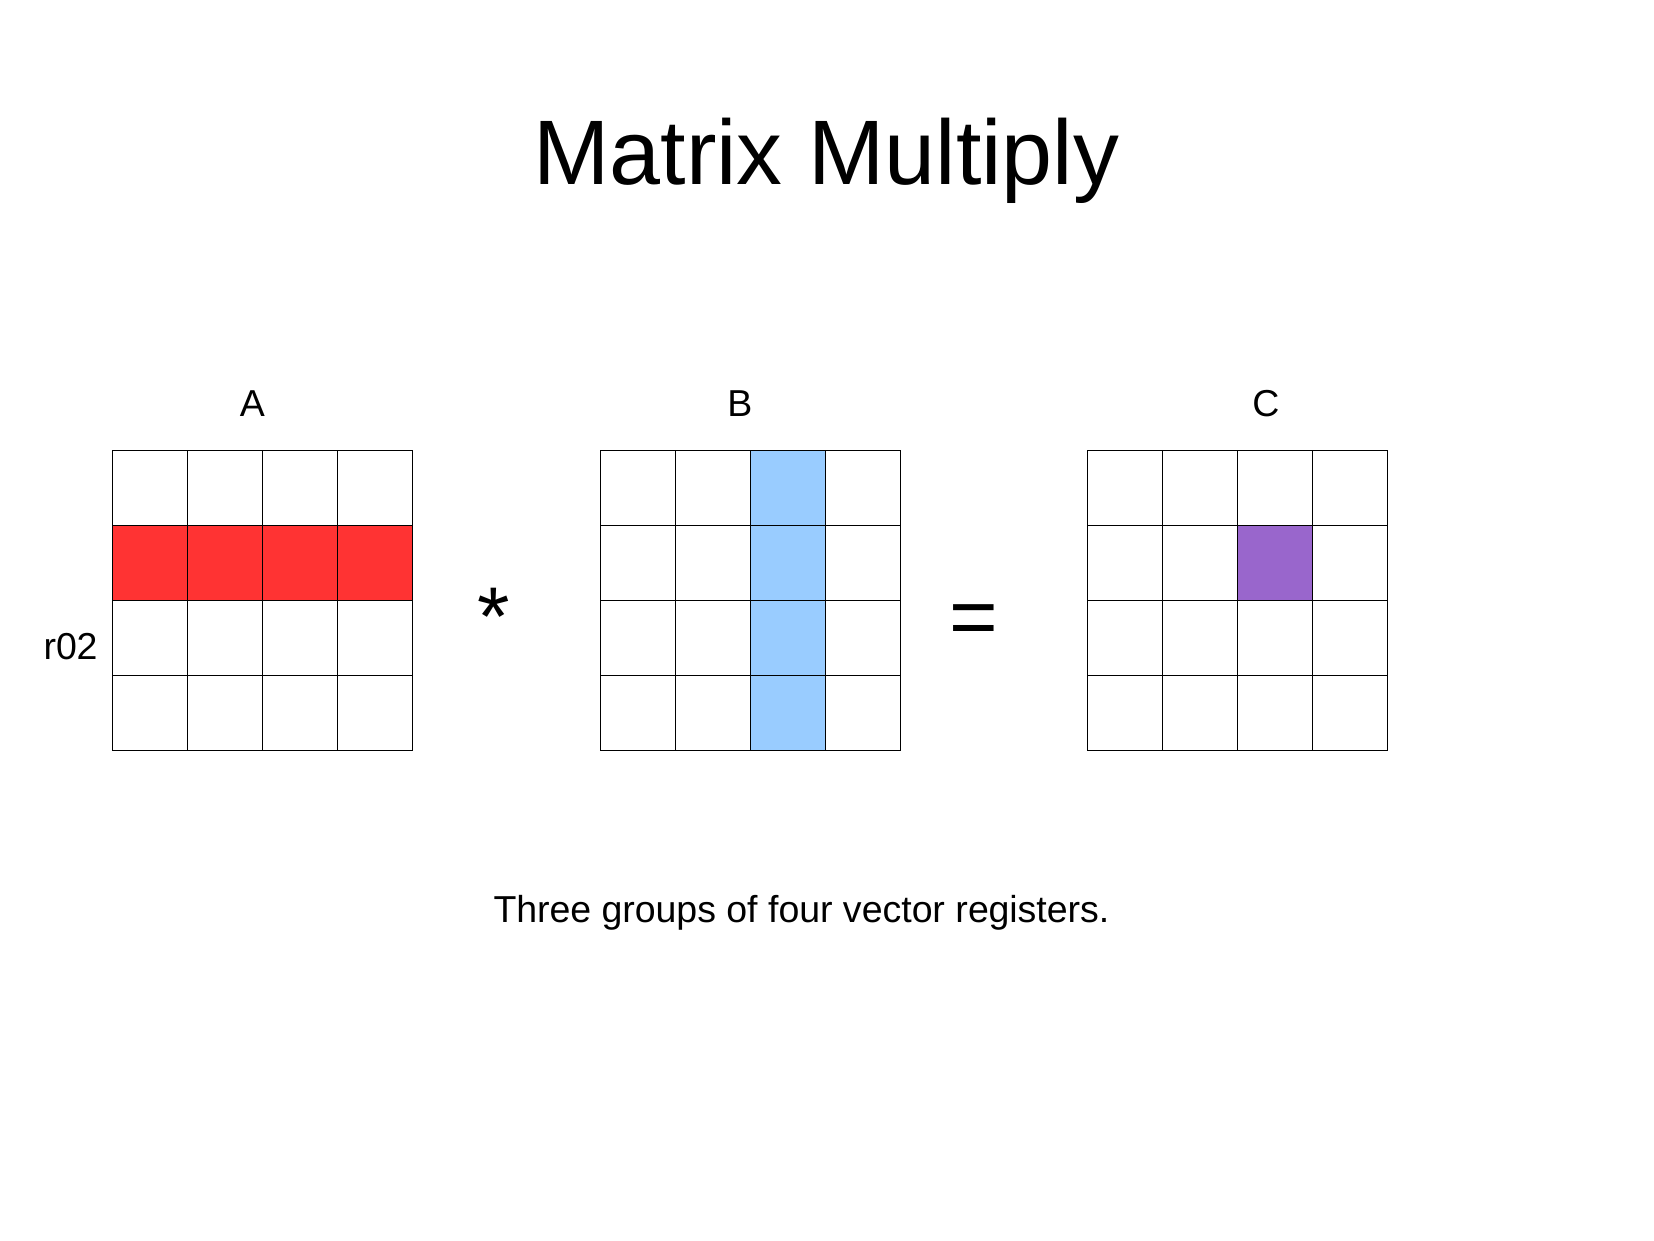

# Matrix Multiply
A
B
C
*
=
r02
Three groups of four vector registers.